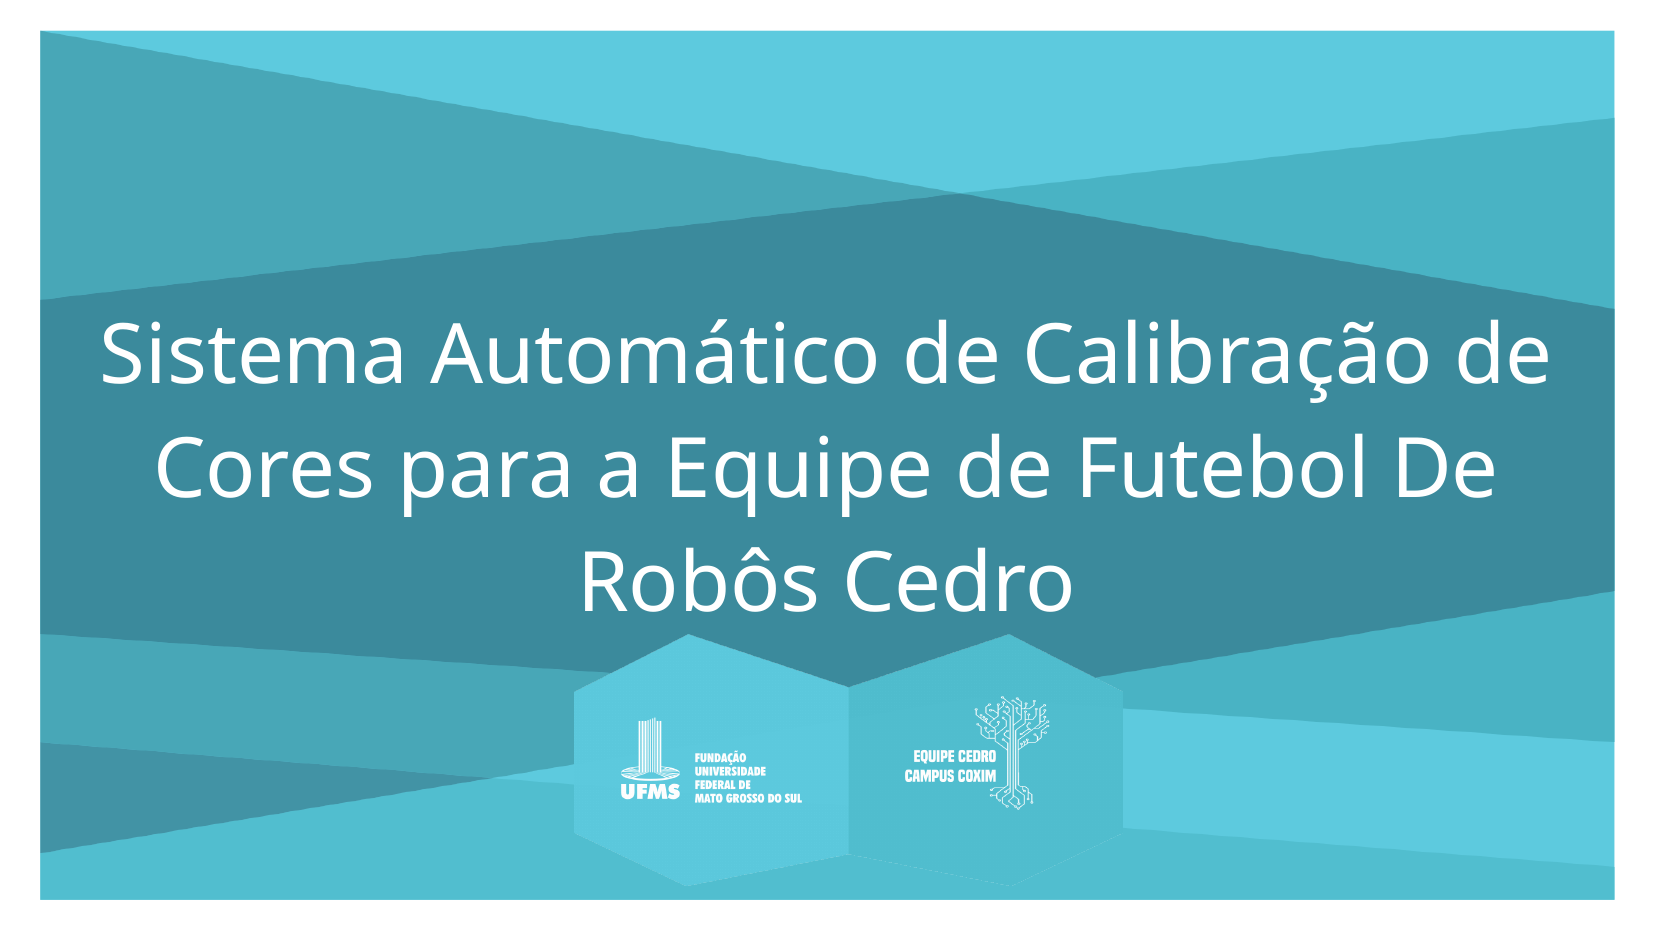

# Sistema Automático de Calibração de
Cores para a Equipe de Futebol De
Robôs Cedro